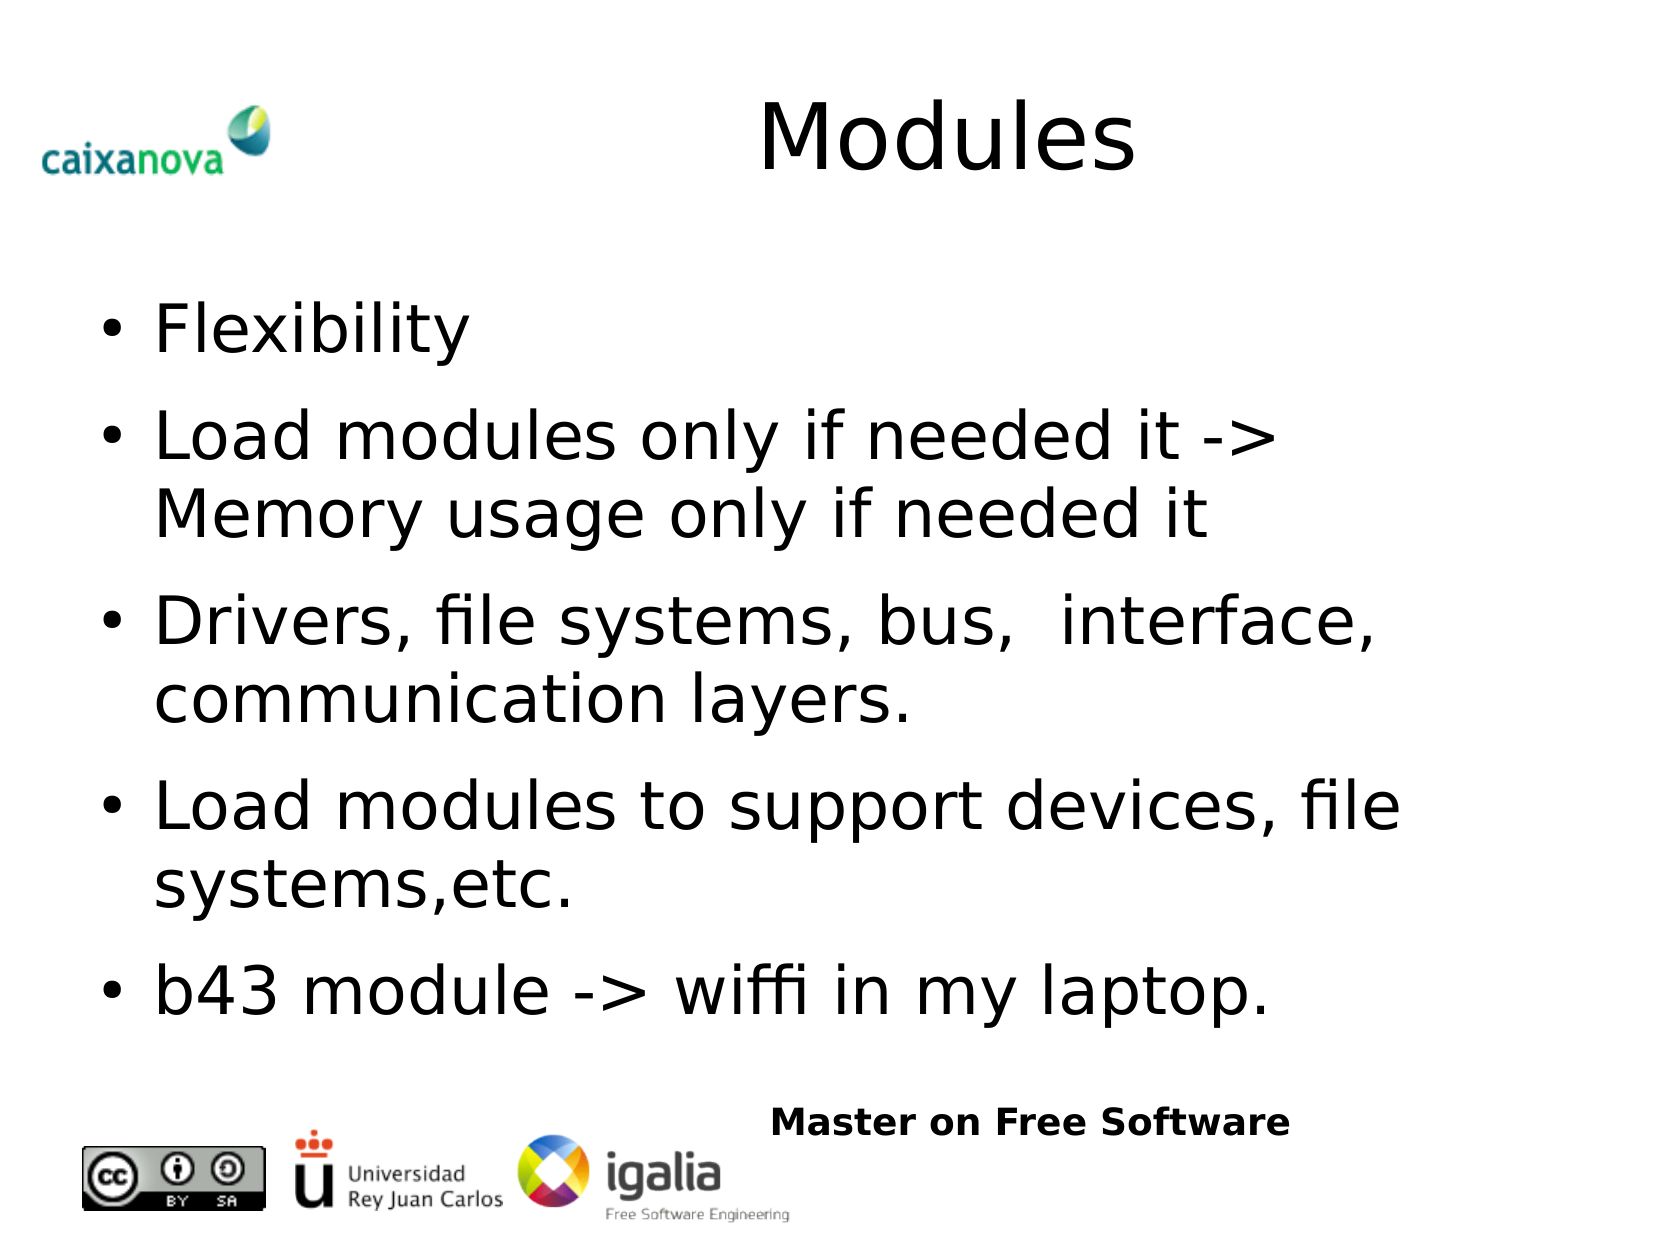

# Modules
Flexibility
Load modules only if needed it -> Memory usage only if needed it
Drivers, file systems, bus, interface, communication layers.
Load modules to support devices, file systems,etc.
b43 module -> wiffi in my laptop.